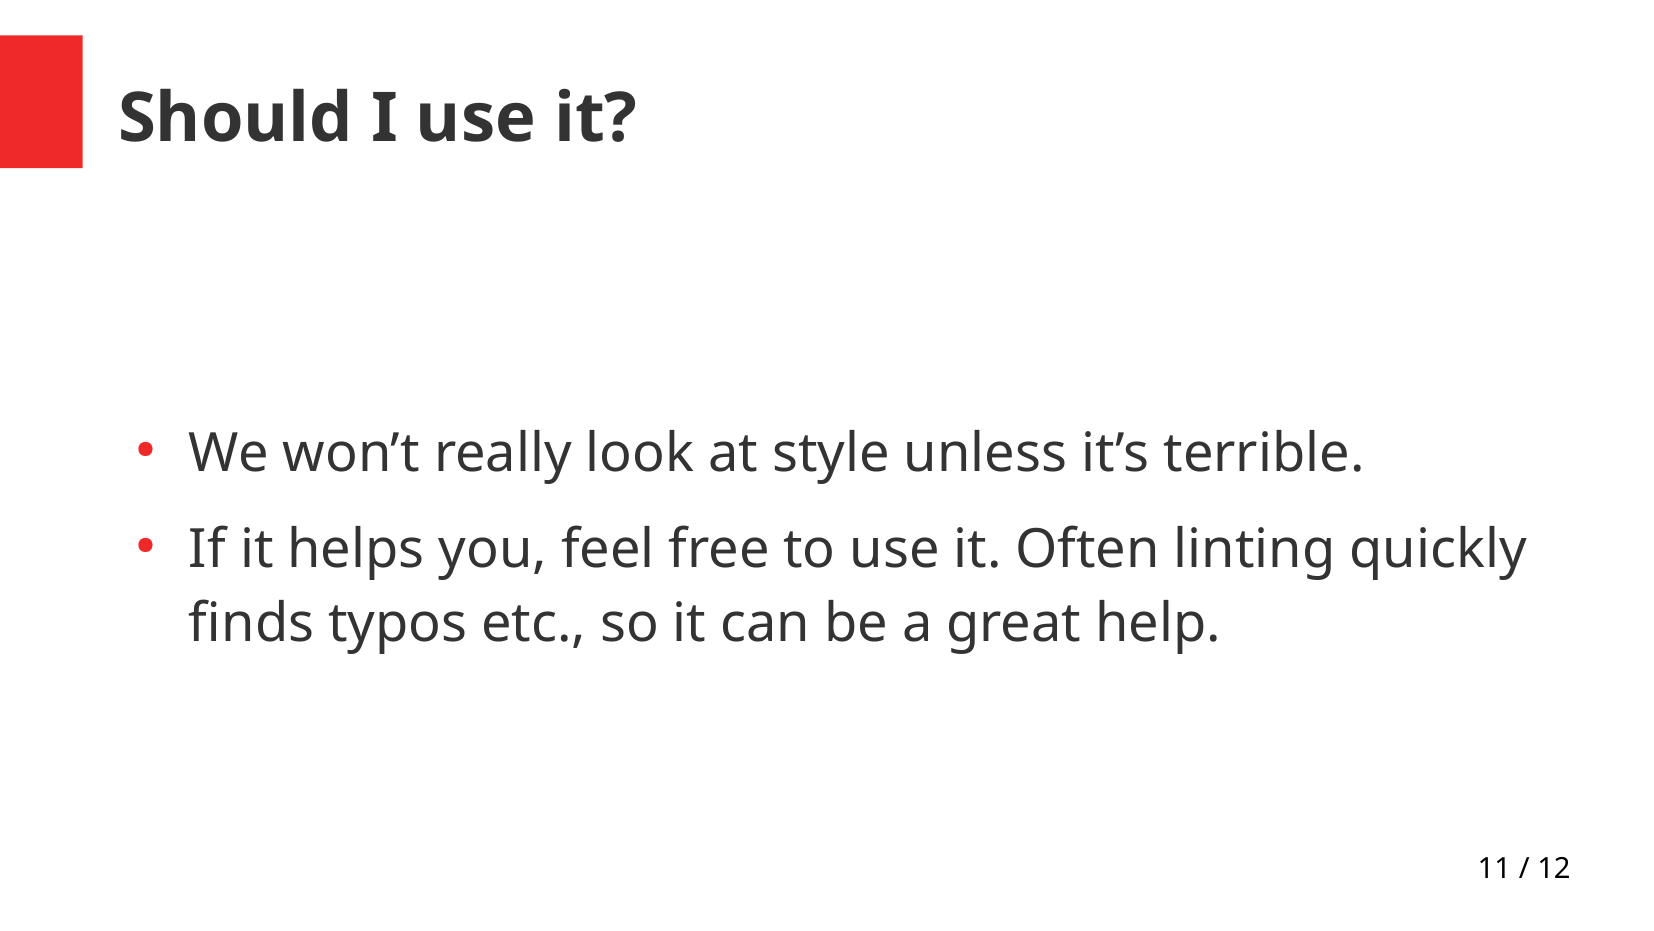

# Should I use it?
We won’t really look at style unless it’s terrible.
If it helps you, feel free to use it. Often linting quickly finds typos etc., so it can be a great help.
11